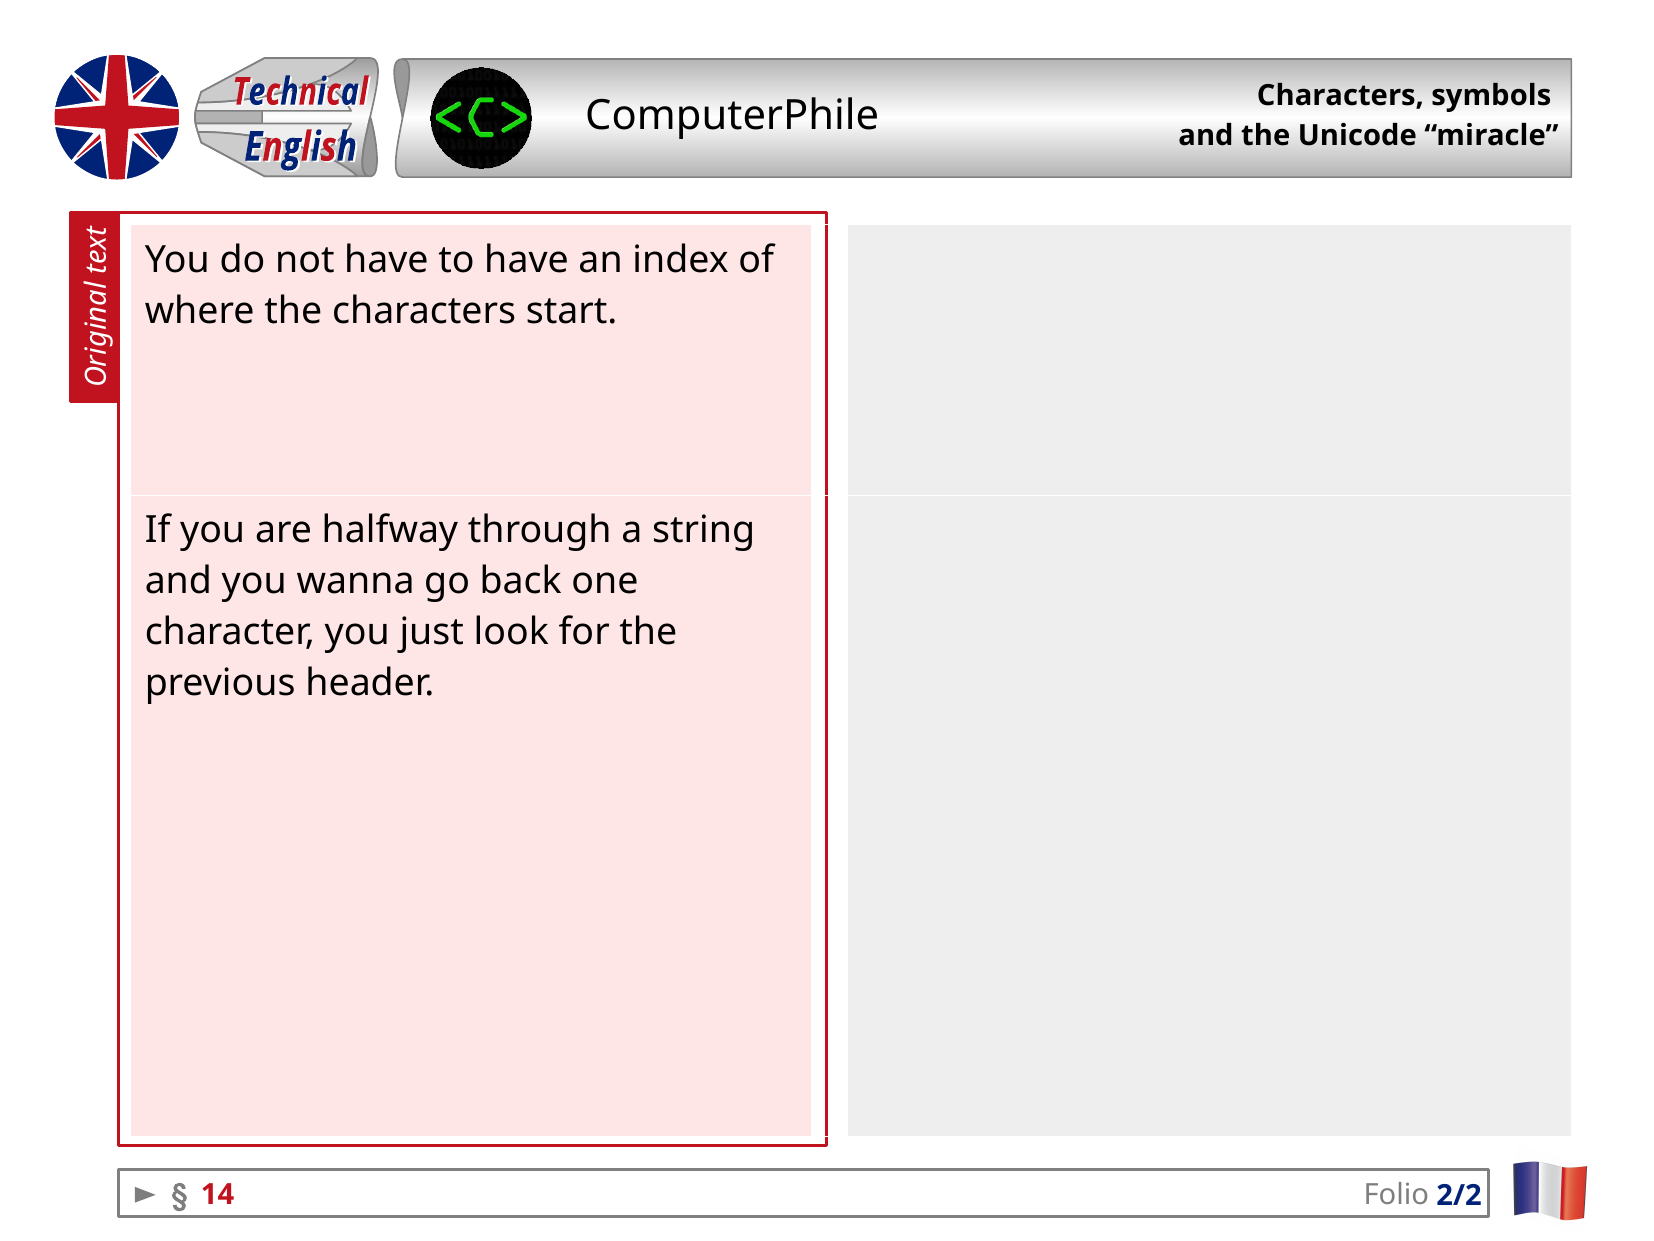

#
| You do not have to have an index of where the characters start. | | |
| --- | --- | --- |
| If you are halfway through a string and you wanna go back one character, you just look for the previous header. | | |
14
2/2